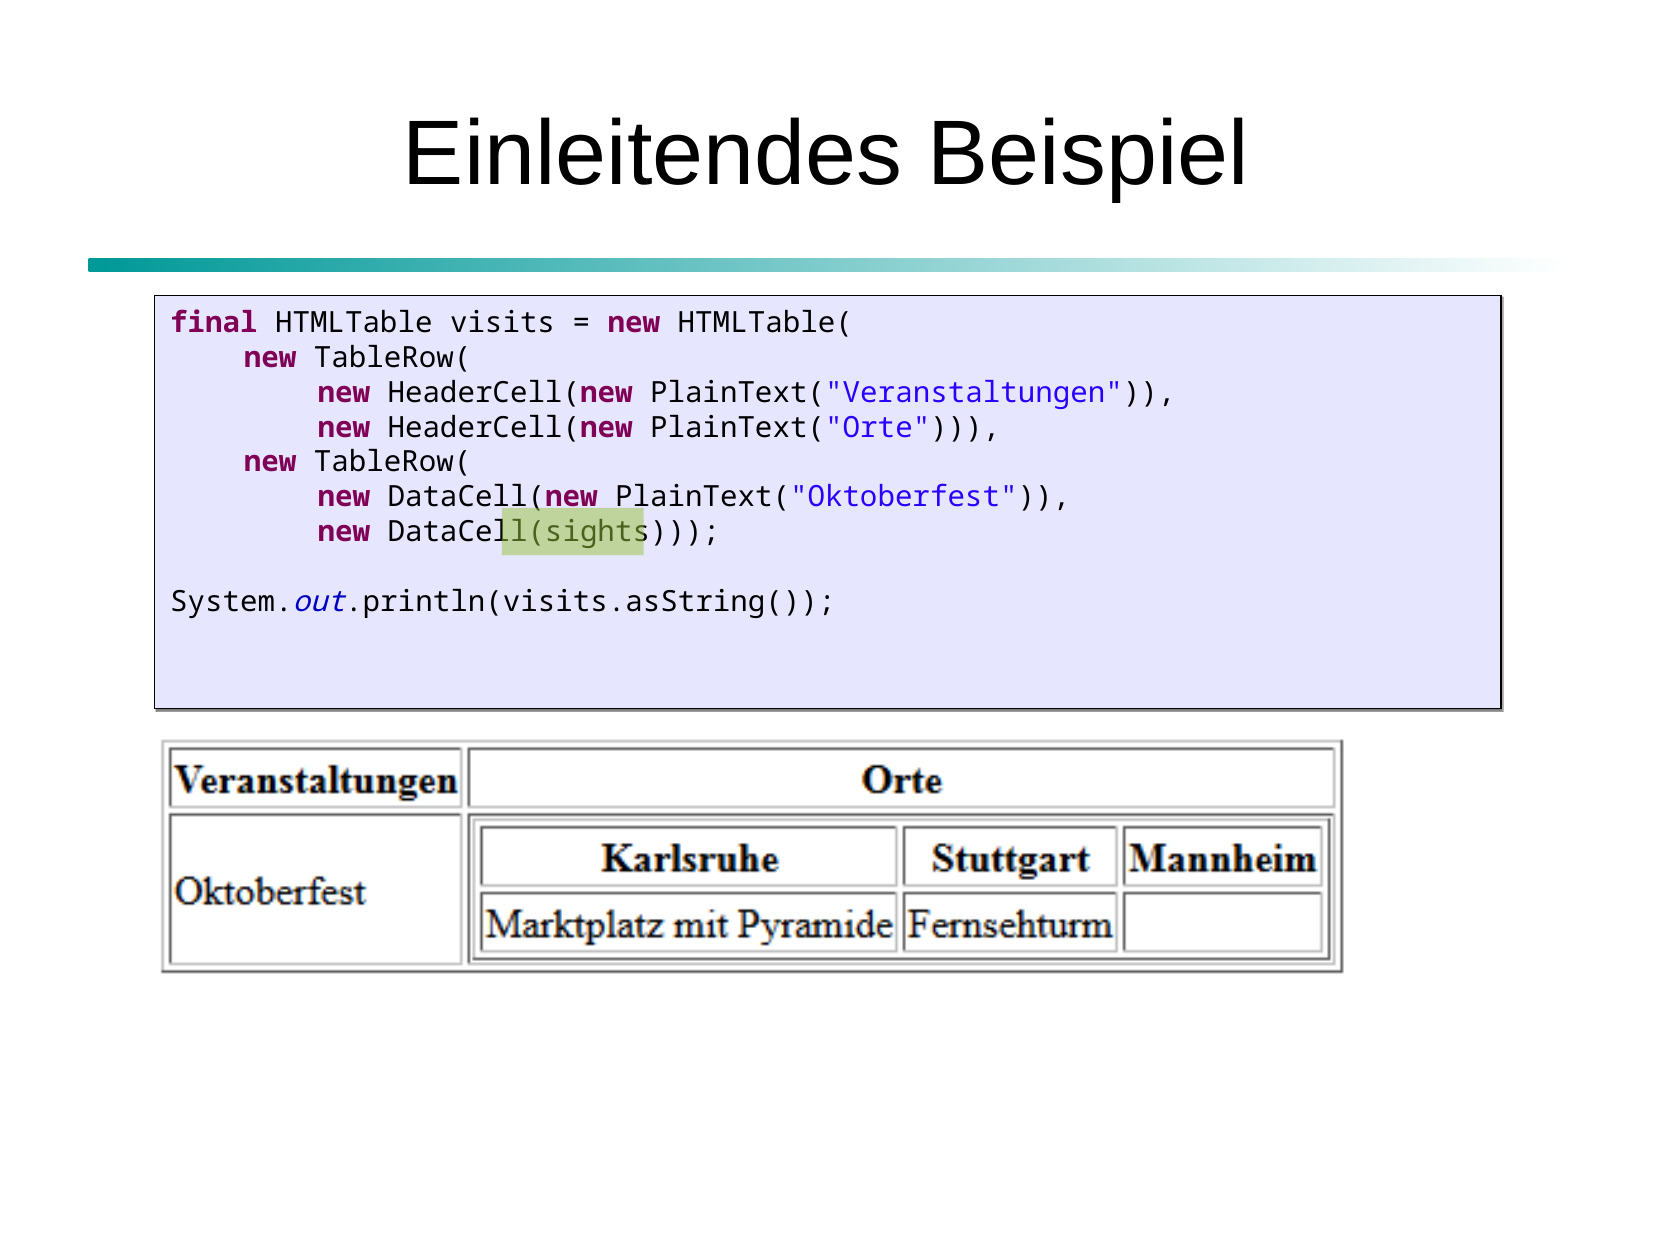

# Einleitendes Beispiel
final HTMLTable visits = new HTMLTable(
	new TableRow(
		new HeaderCell(new PlainText("Veranstaltungen")),
		new HeaderCell(new PlainText("Orte"))),
	new TableRow(
		new DataCell(new PlainText("Oktoberfest")),
		new DataCell(sights)));
System.out.println(visits.asString());